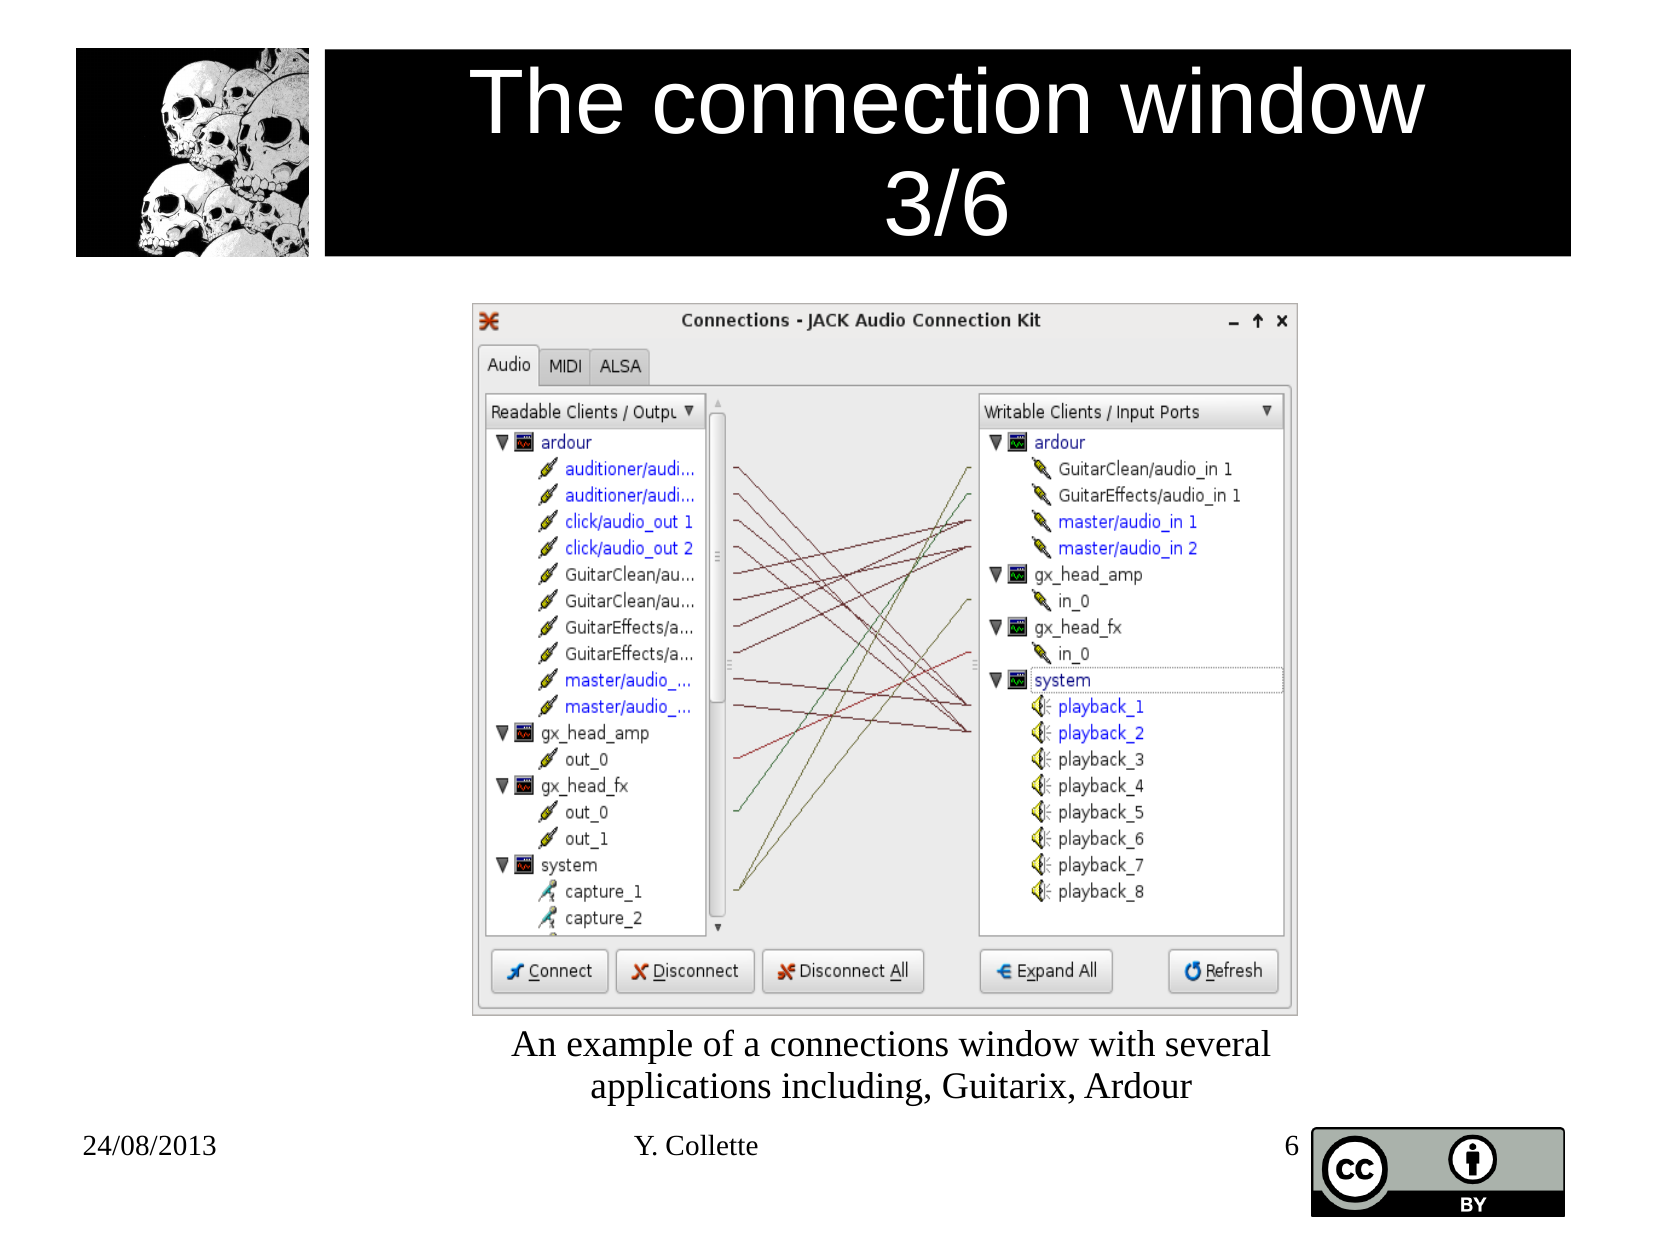

# The connection window
3/6
An example of a connections window with several applications including, Guitarix, Ardour
Y. Collette
6